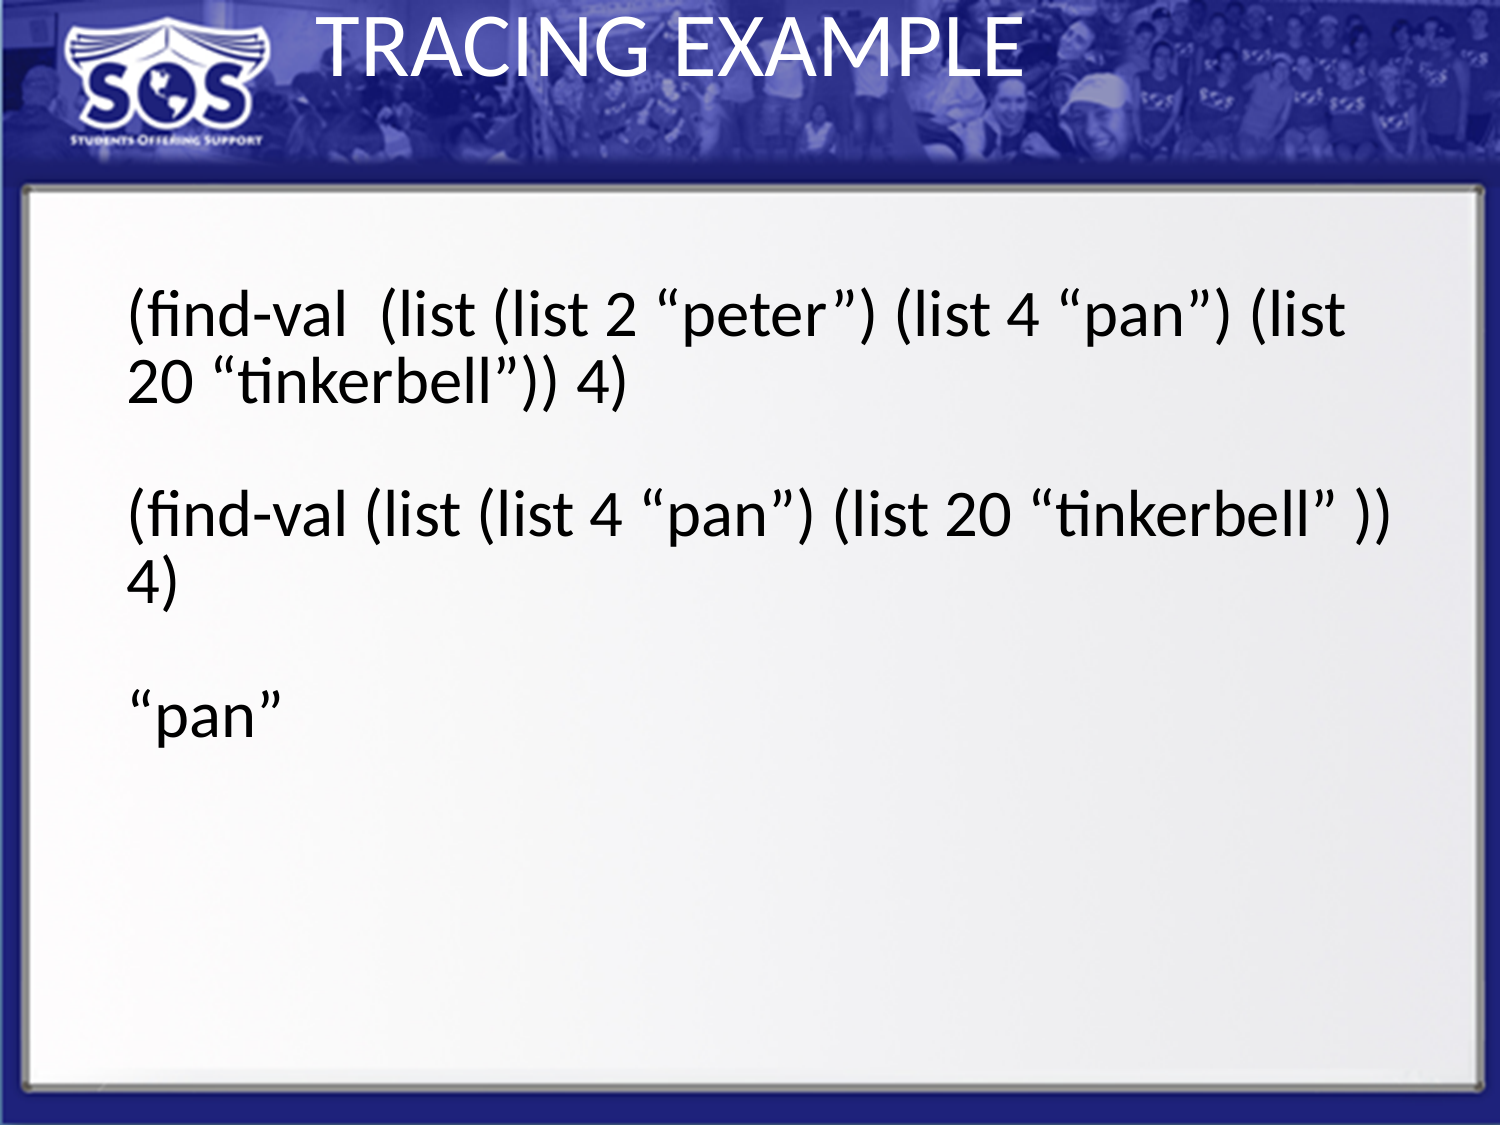

TRACING EXAMPLE
#
(find-val (list (list 2 “peter”) (list 4 “pan”) (list 20 “tinkerbell”)) 4)
(find-val (list (list 4 “pan”) (list 20 “tinkerbell” )) 4)
“pan”